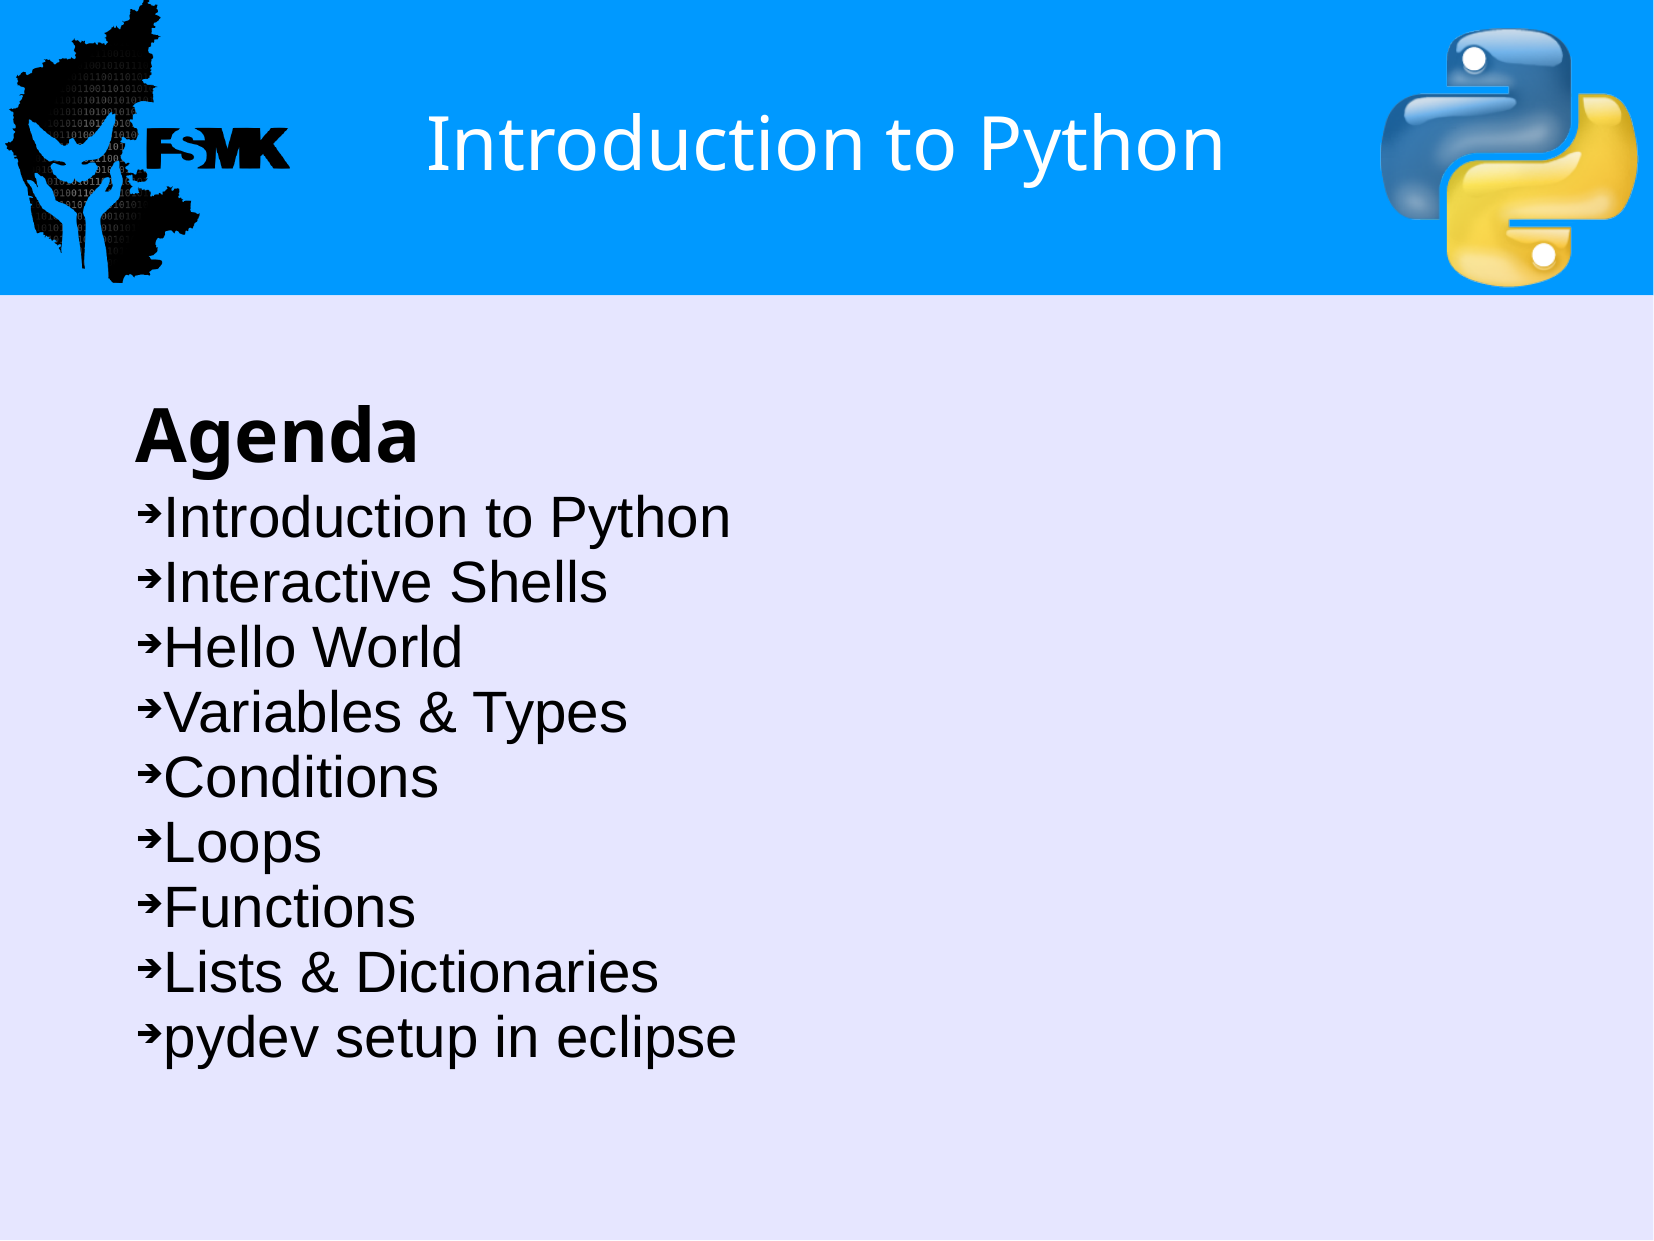

# Introduction to Python
Agenda
Introduction to Python
Interactive Shells
Hello World
Variables & Types
Conditions
Loops
Functions
Lists & Dictionaries
pydev setup in eclipse